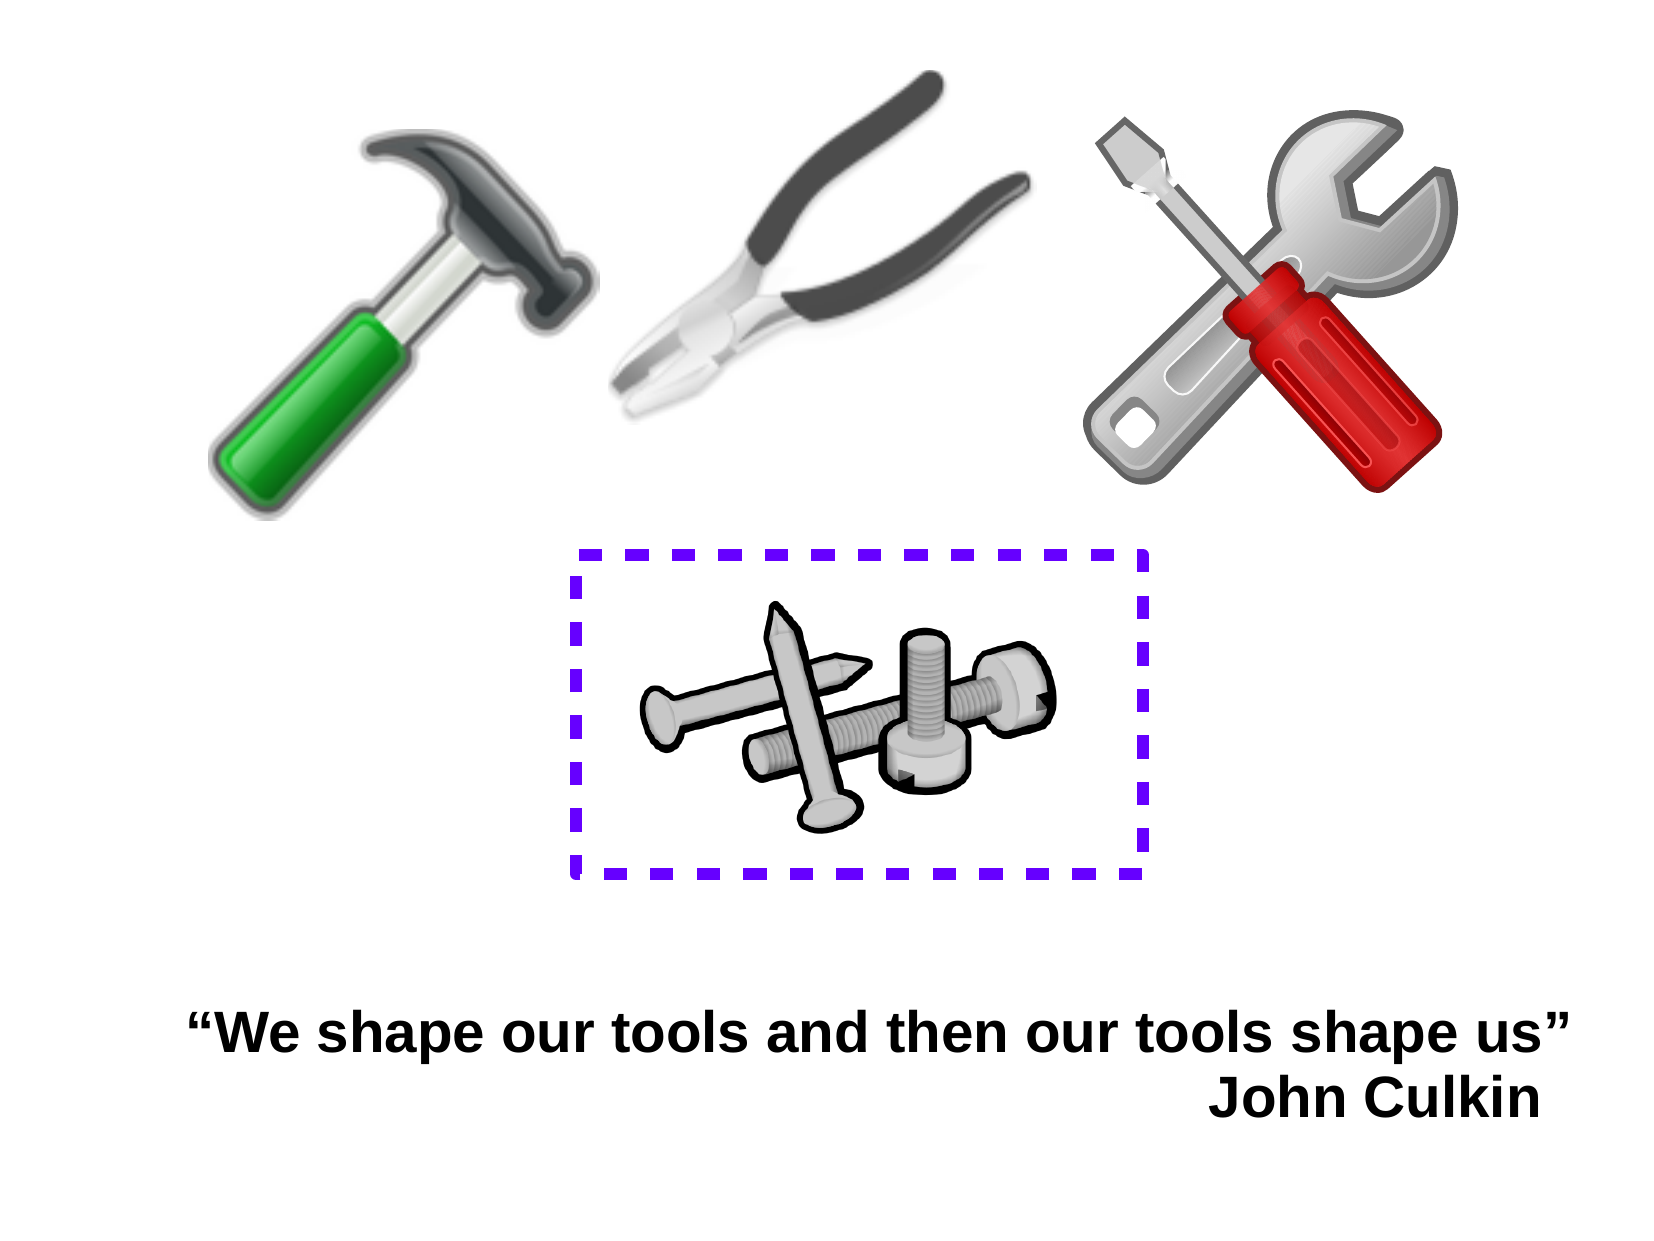

“We shape our tools and then our tools shape us”
													 John Culkin